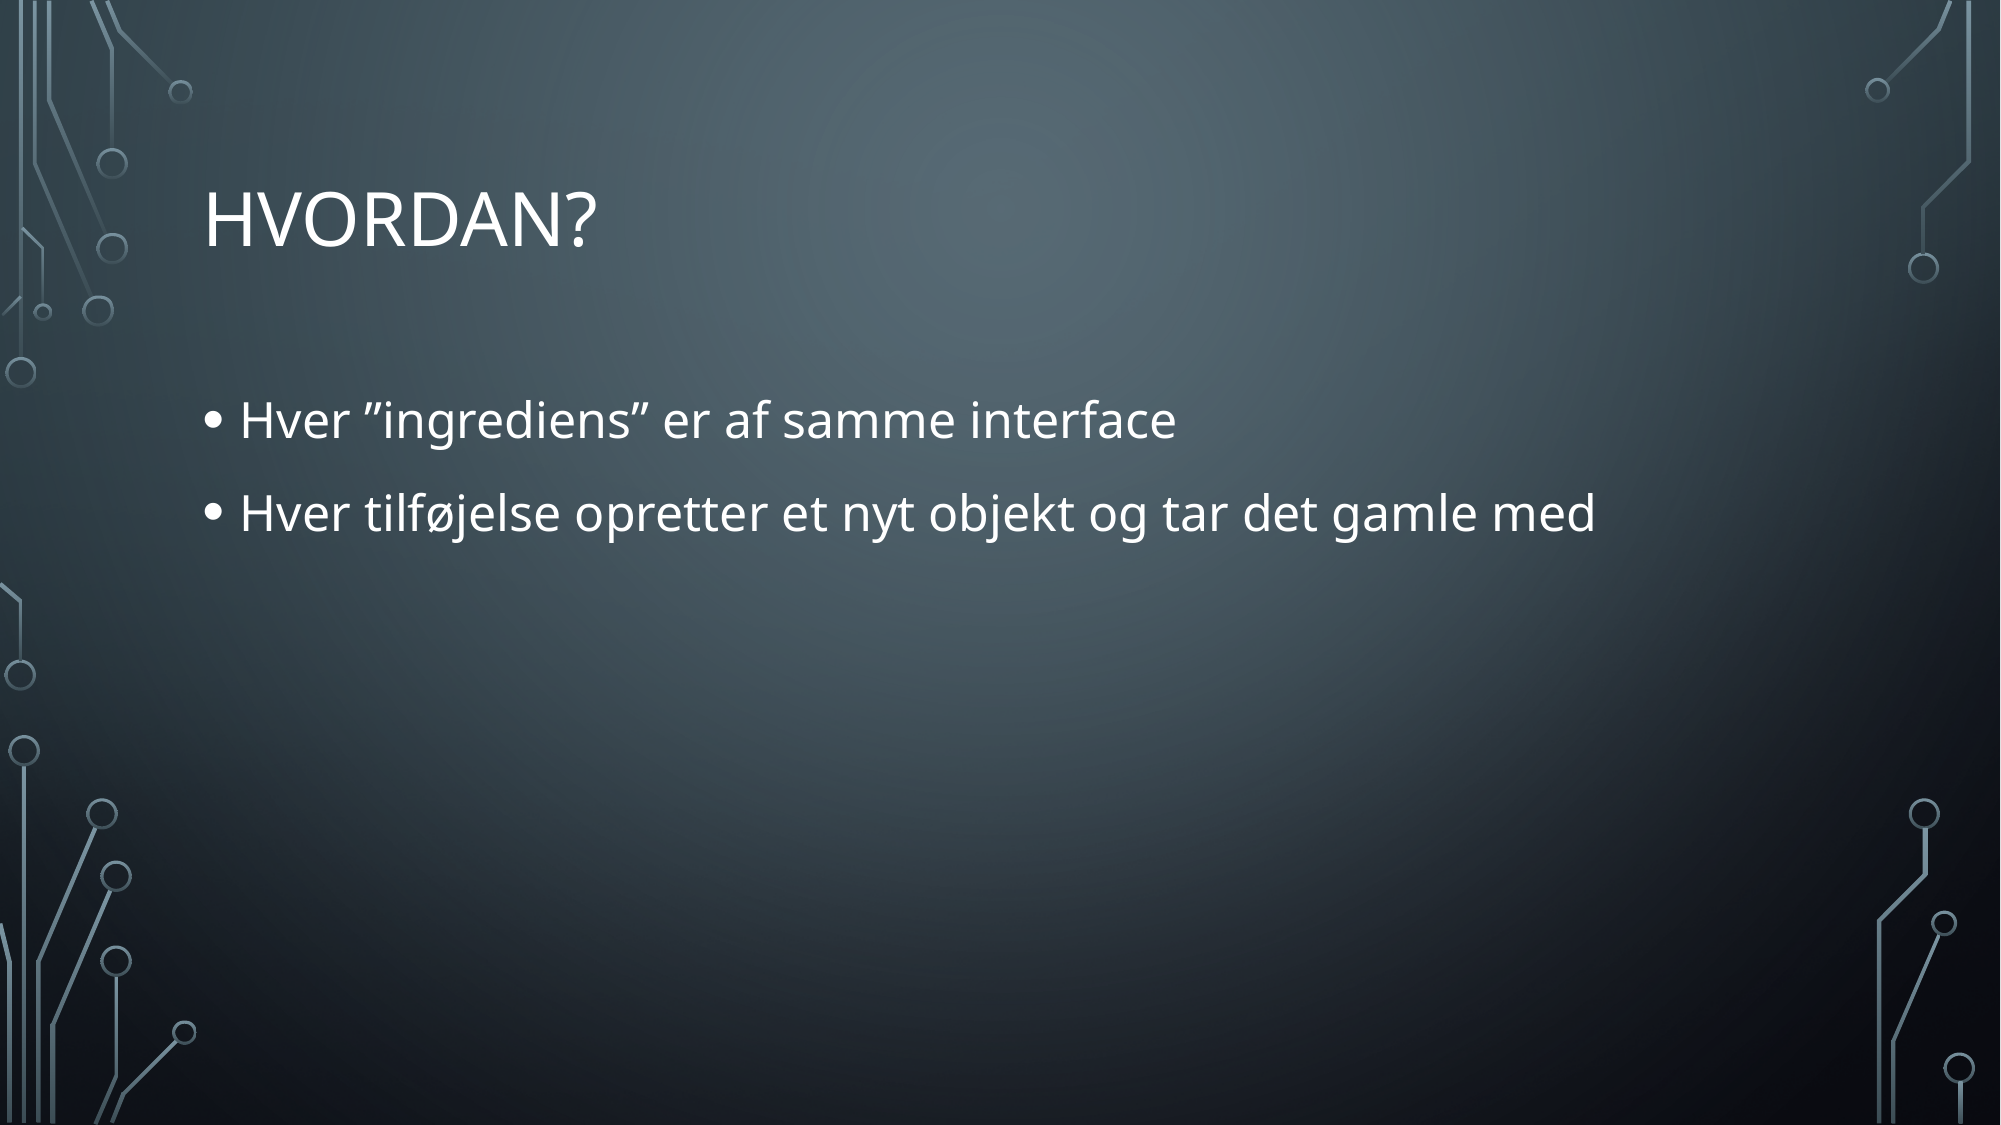

# Hvordan?
Hver ”ingrediens” er af samme interface
Hver tilføjelse opretter et nyt objekt og tar det gamle med